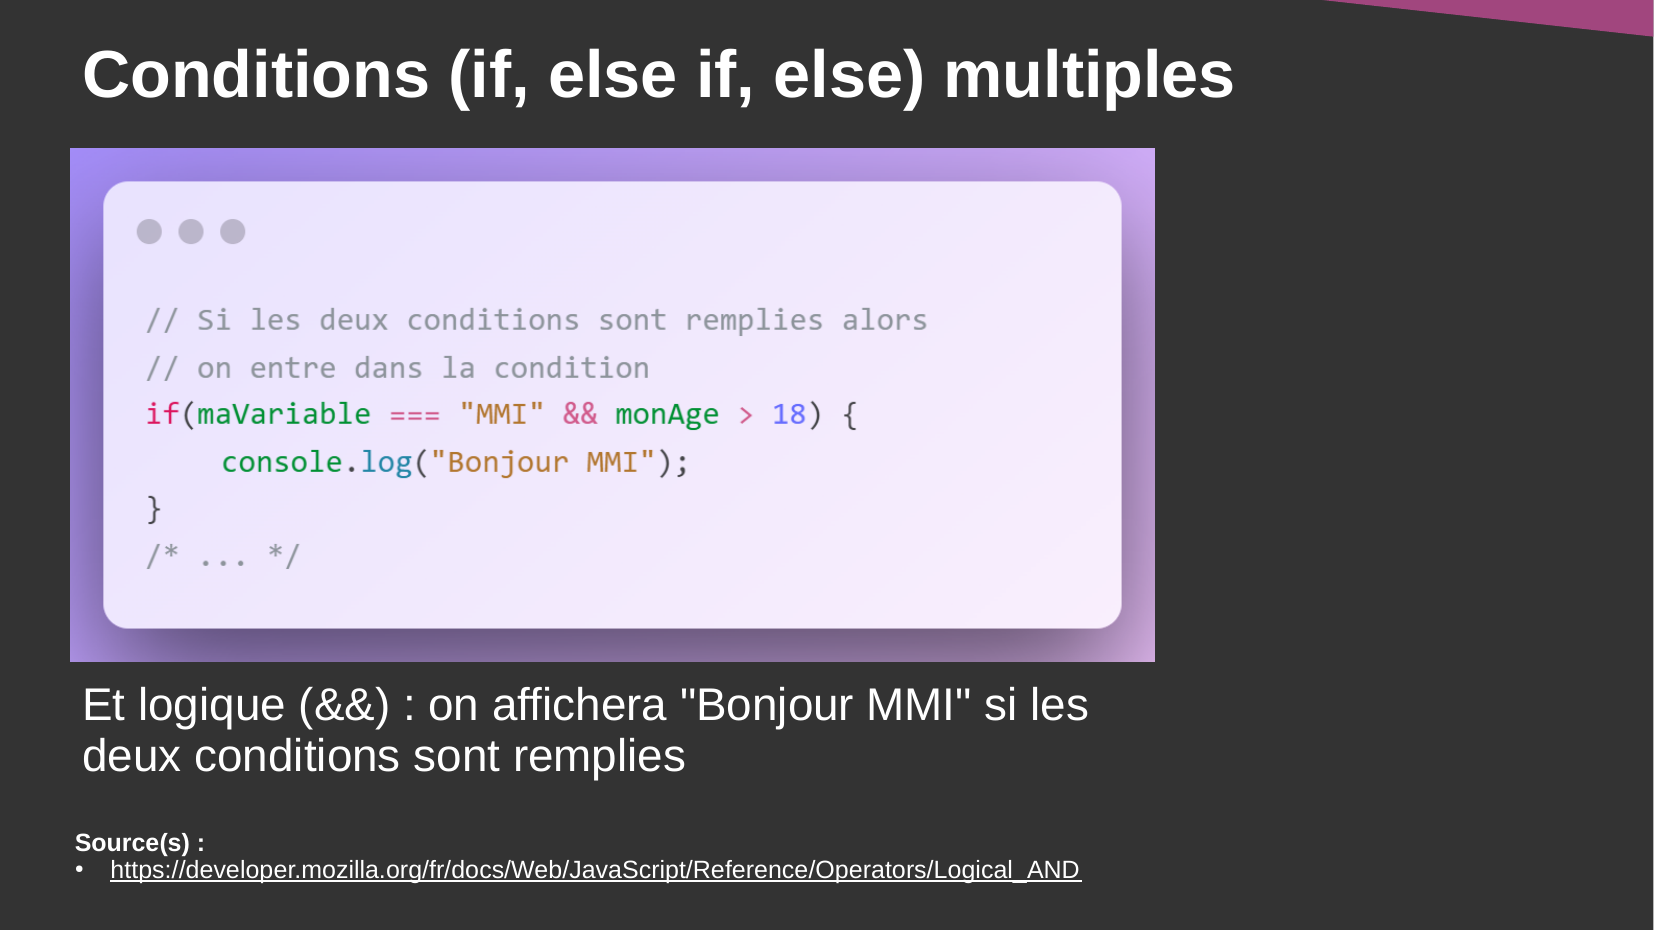

# Conditions (if, else if, else) multiples
Et logique (&&) : on affichera "Bonjour MMI" si les deux conditions sont remplies
Source(s) :
https://developer.mozilla.org/fr/docs/Web/JavaScript/Reference/Operators/Logical_AND